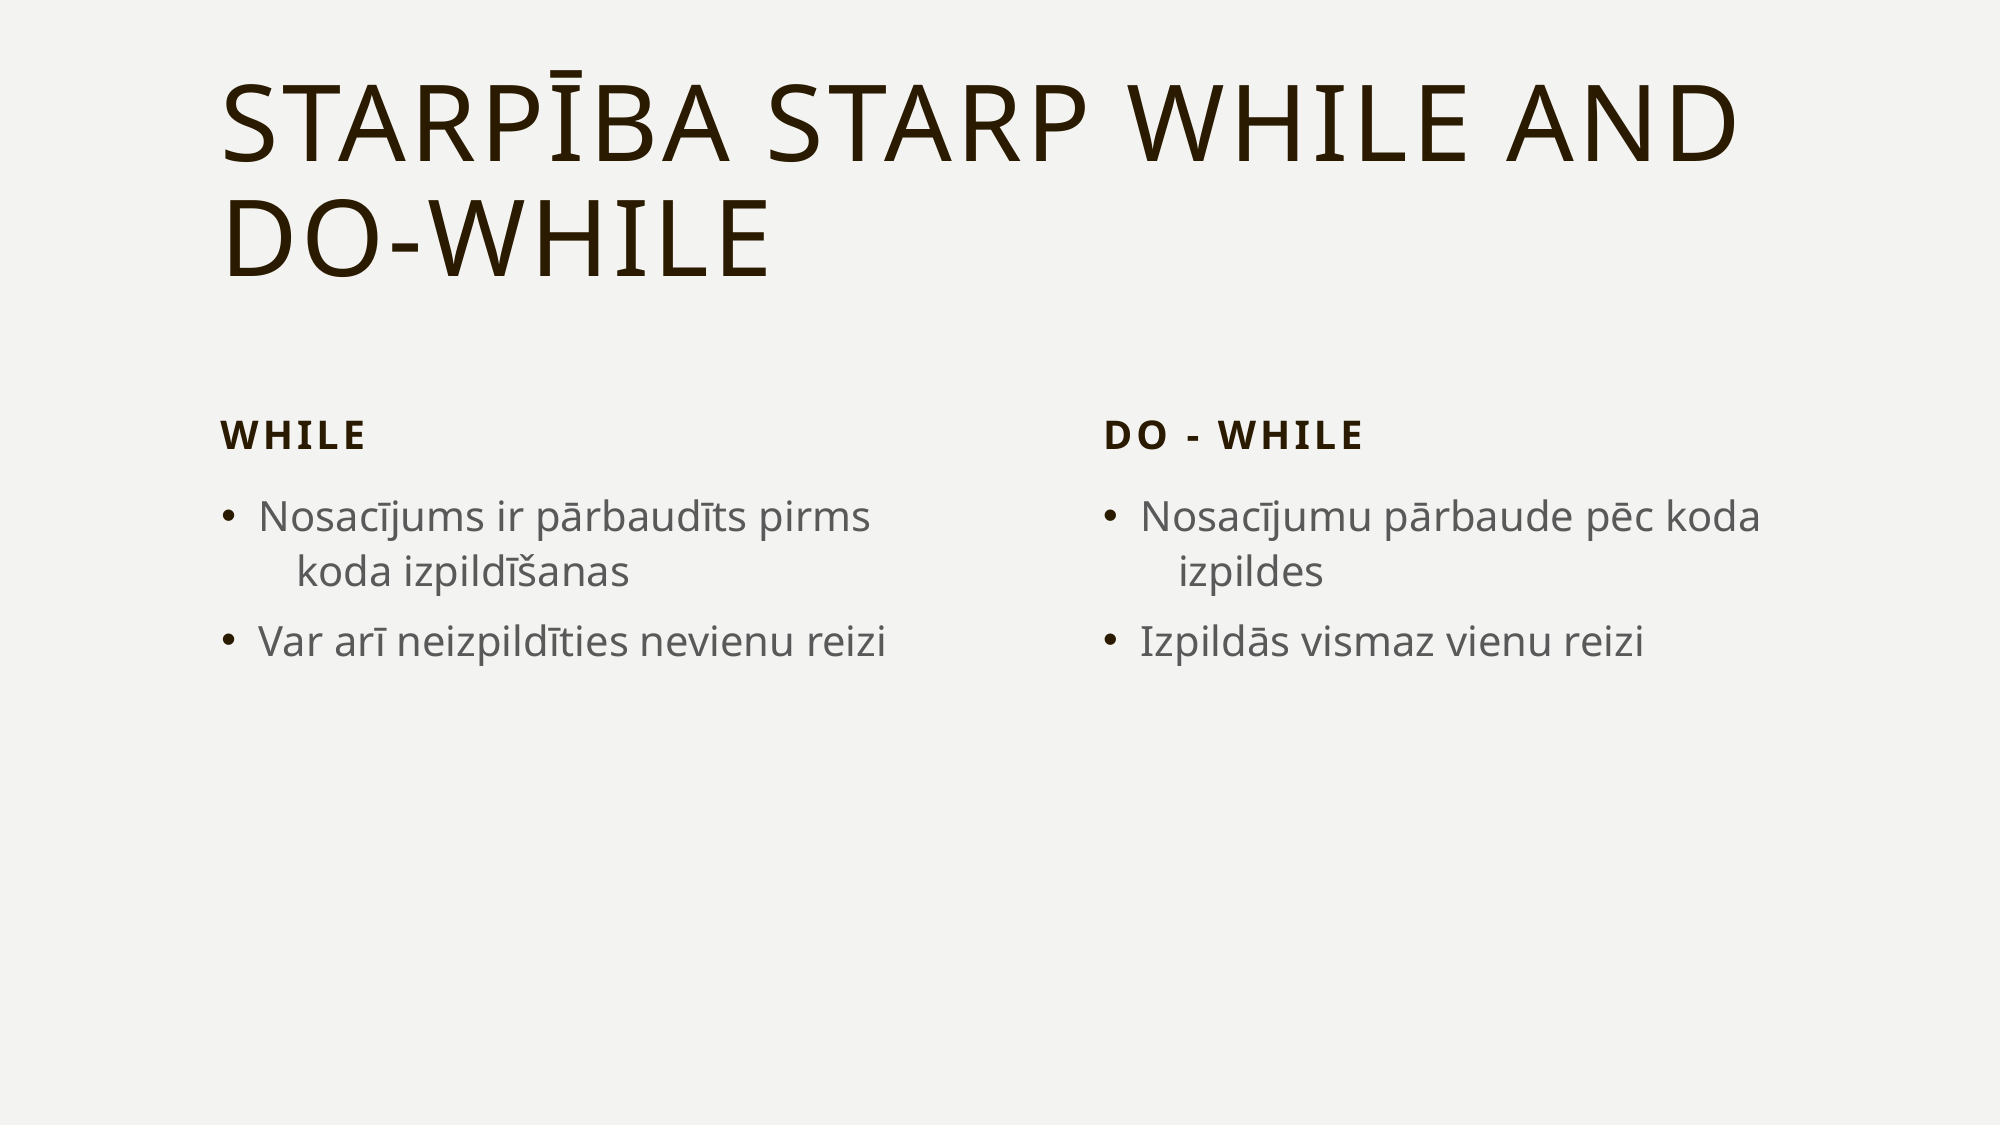

# Starpība starp while and do-while
While
Do - wHILE
Nosacījums ir pārbaudīts pirms koda izpildīšanas
Var arī neizpildīties nevienu reizi
Nosacījumu pārbaude pēc koda izpildes
Izpildās vismaz vienu reizi